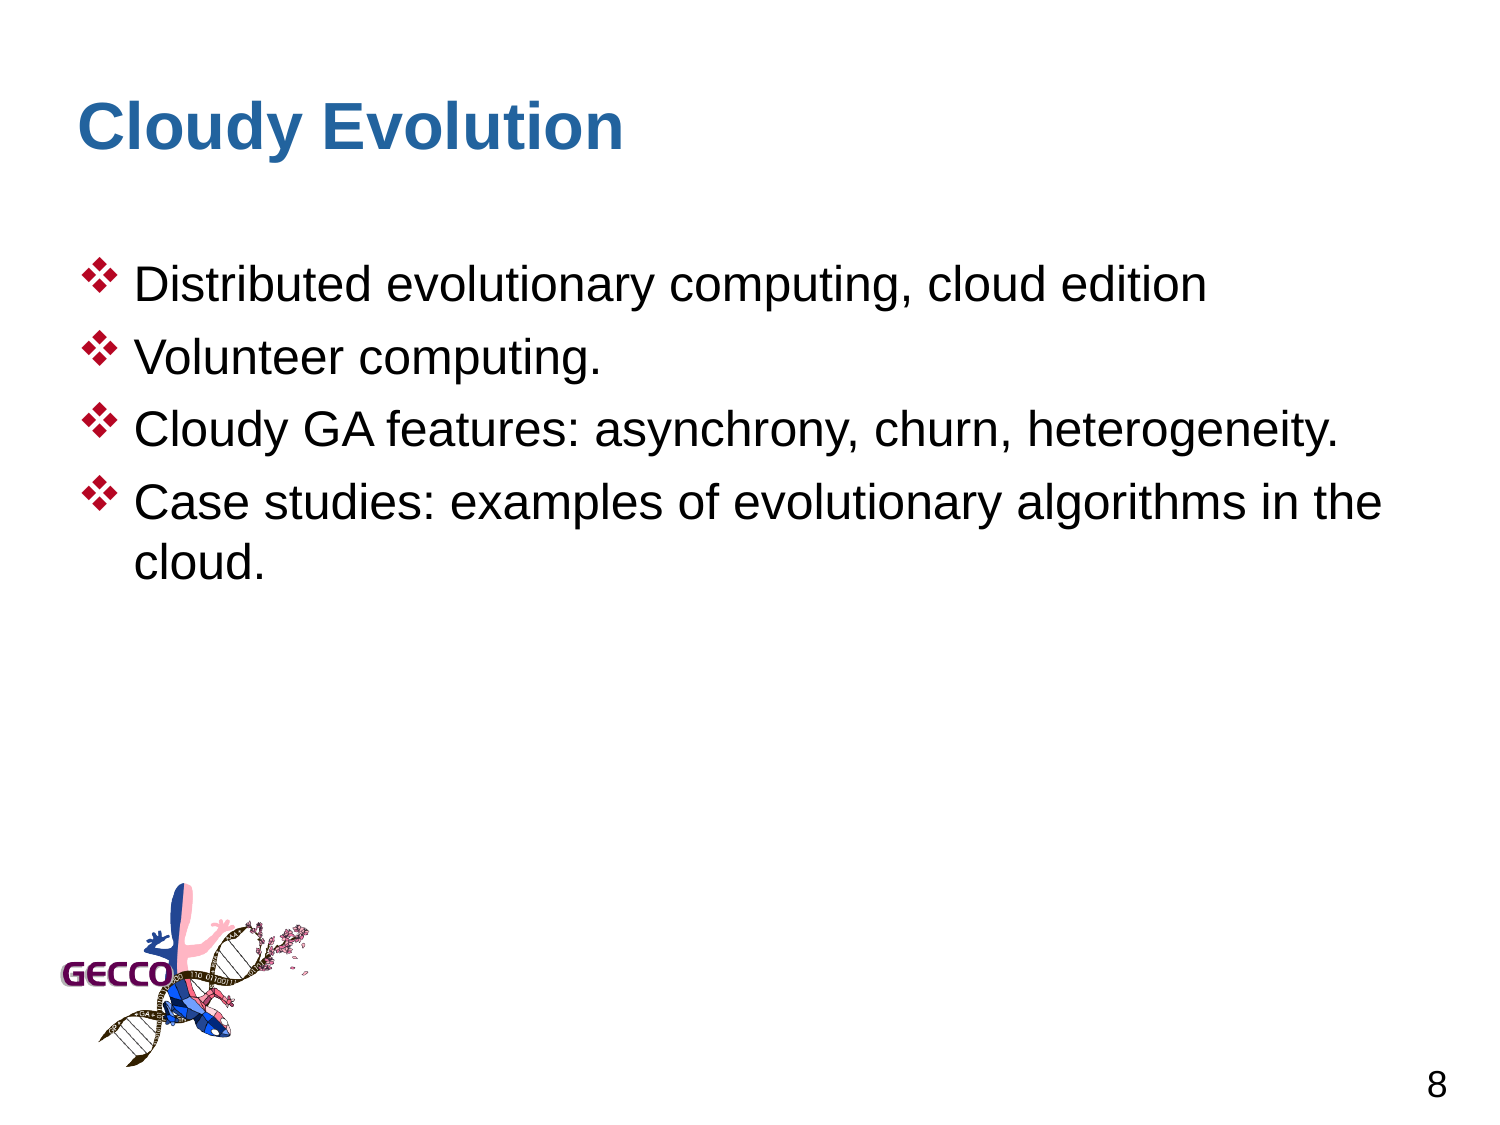

# Cloudy Evolution
Distributed evolutionary computing, cloud edition
Volunteer computing.
Cloudy GA features: asynchrony, churn, heterogeneity.
Case studies: examples of evolutionary algorithms in the cloud.